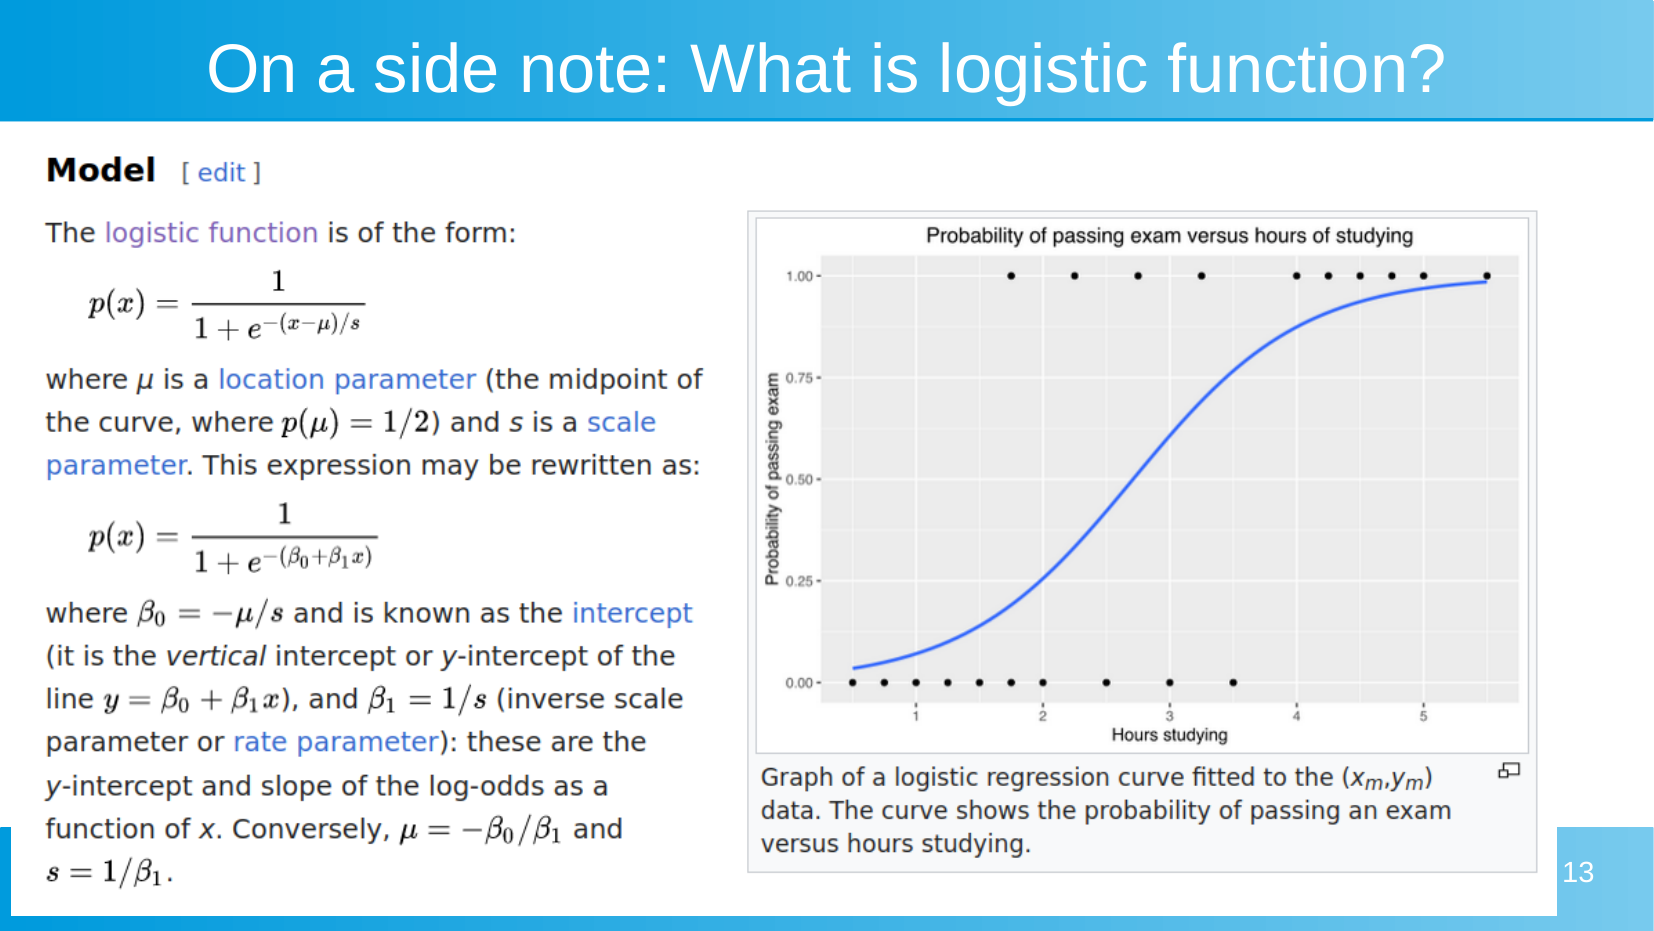

# On a side note: What is logistic function?
13